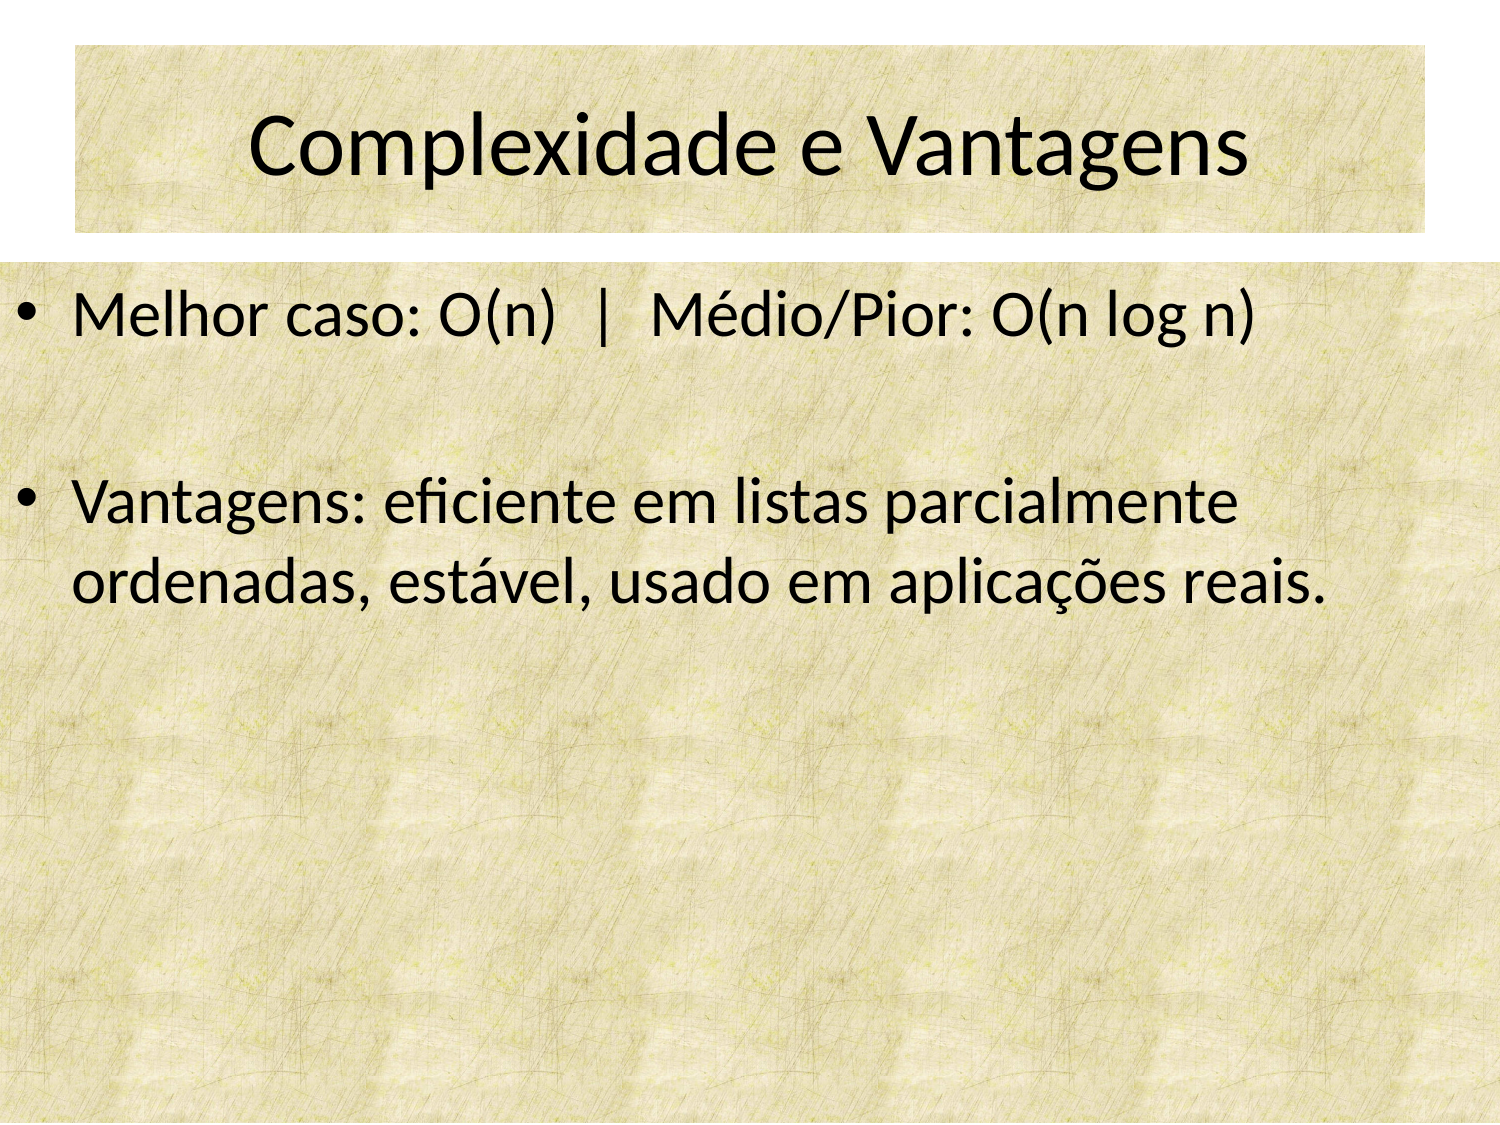

# Complexidade e Vantagens
Melhor caso: O(n) | Médio/Pior: O(n log n)
Vantagens: eficiente em listas parcialmente ordenadas, estável, usado em aplicações reais.